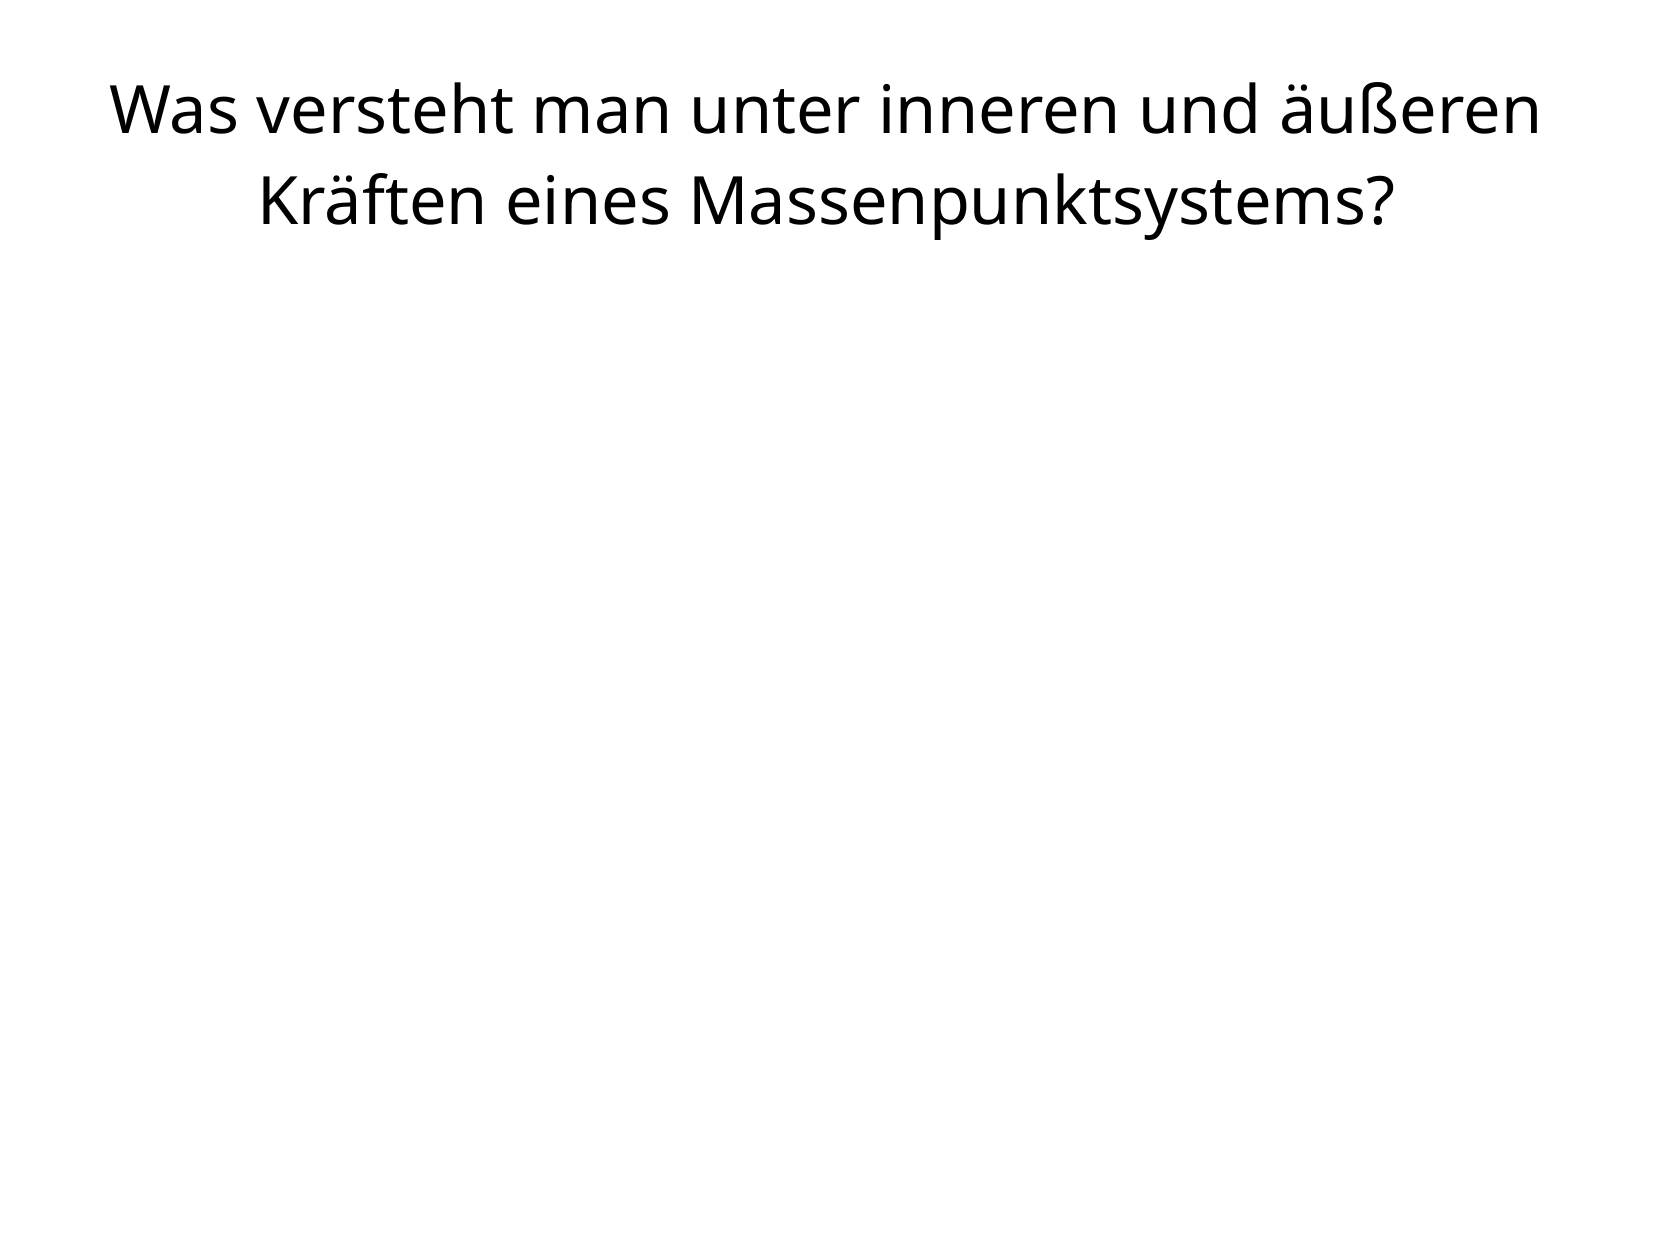

# Was versteht man unter inneren und äußeren Kräften eines Massenpunktsystems?